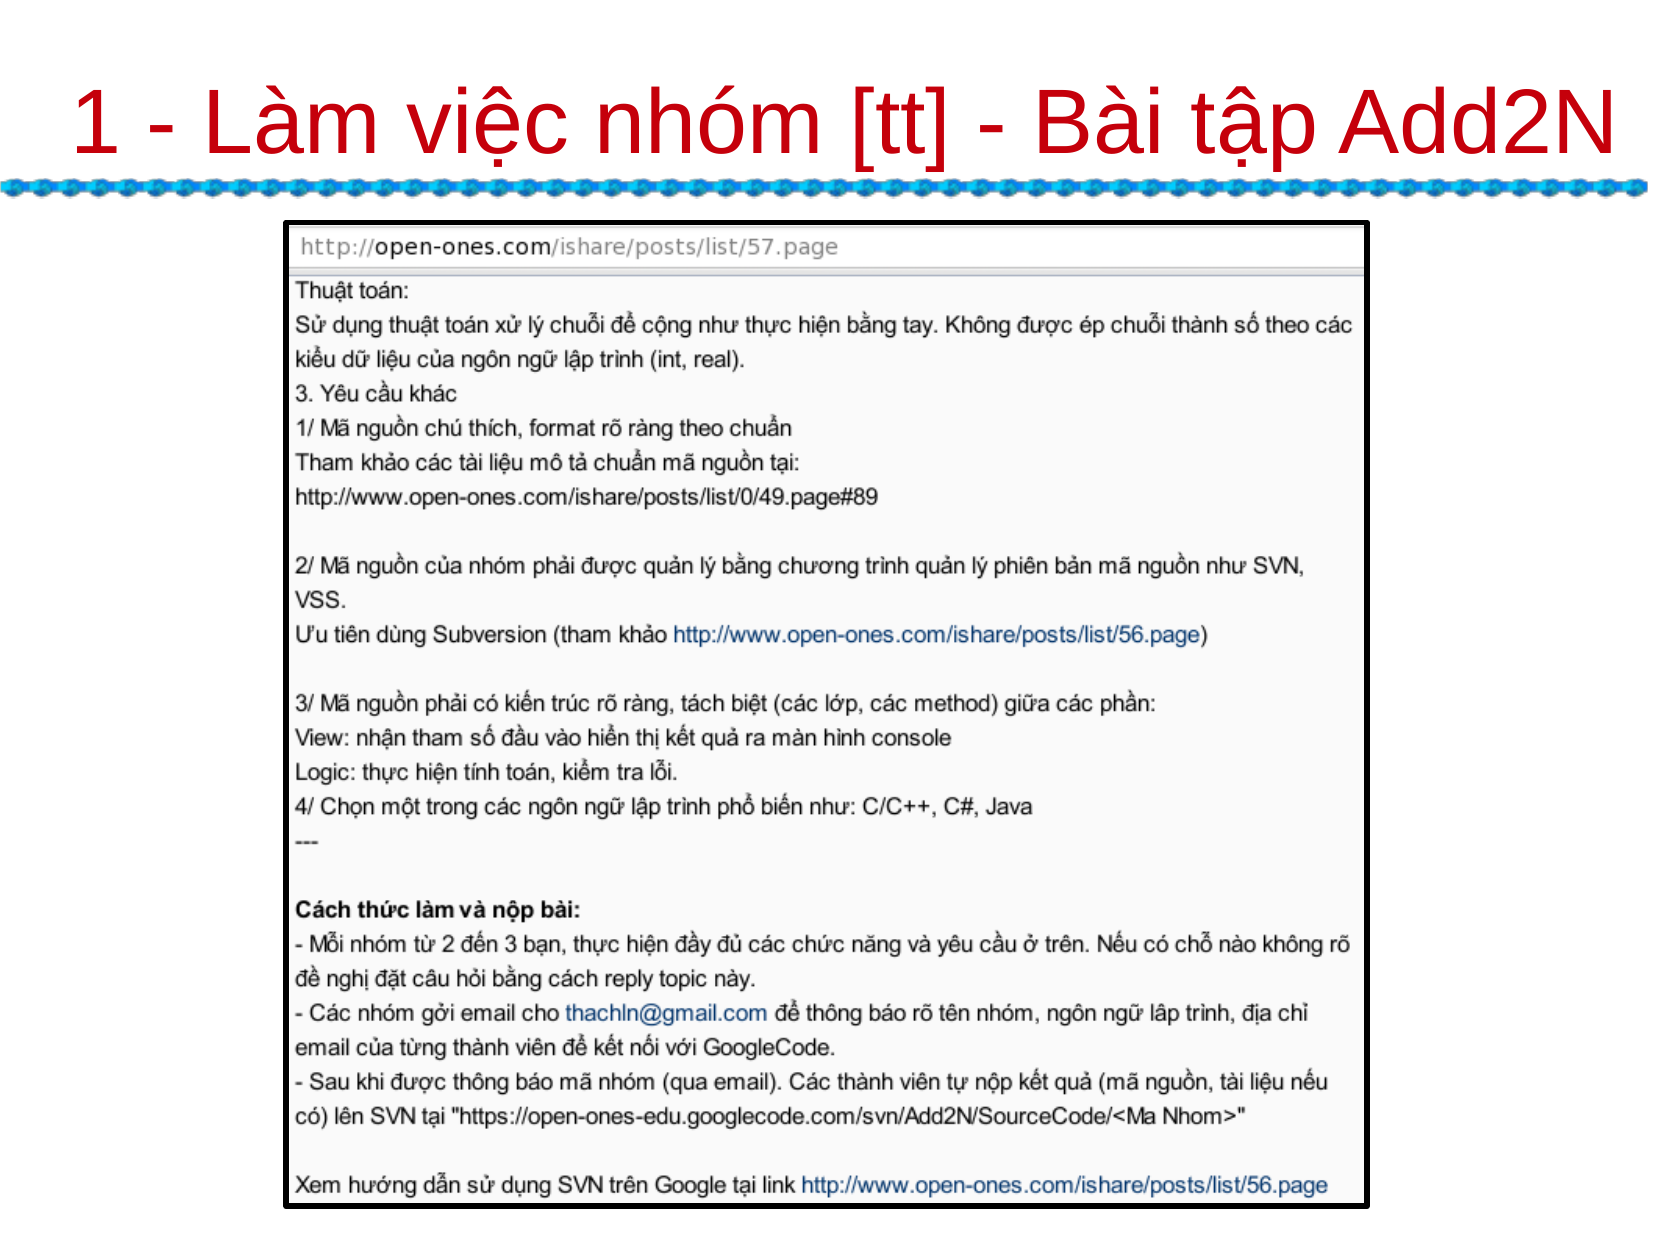

# 1 - Làm việc nhóm [tt] - Bài tập Add2N